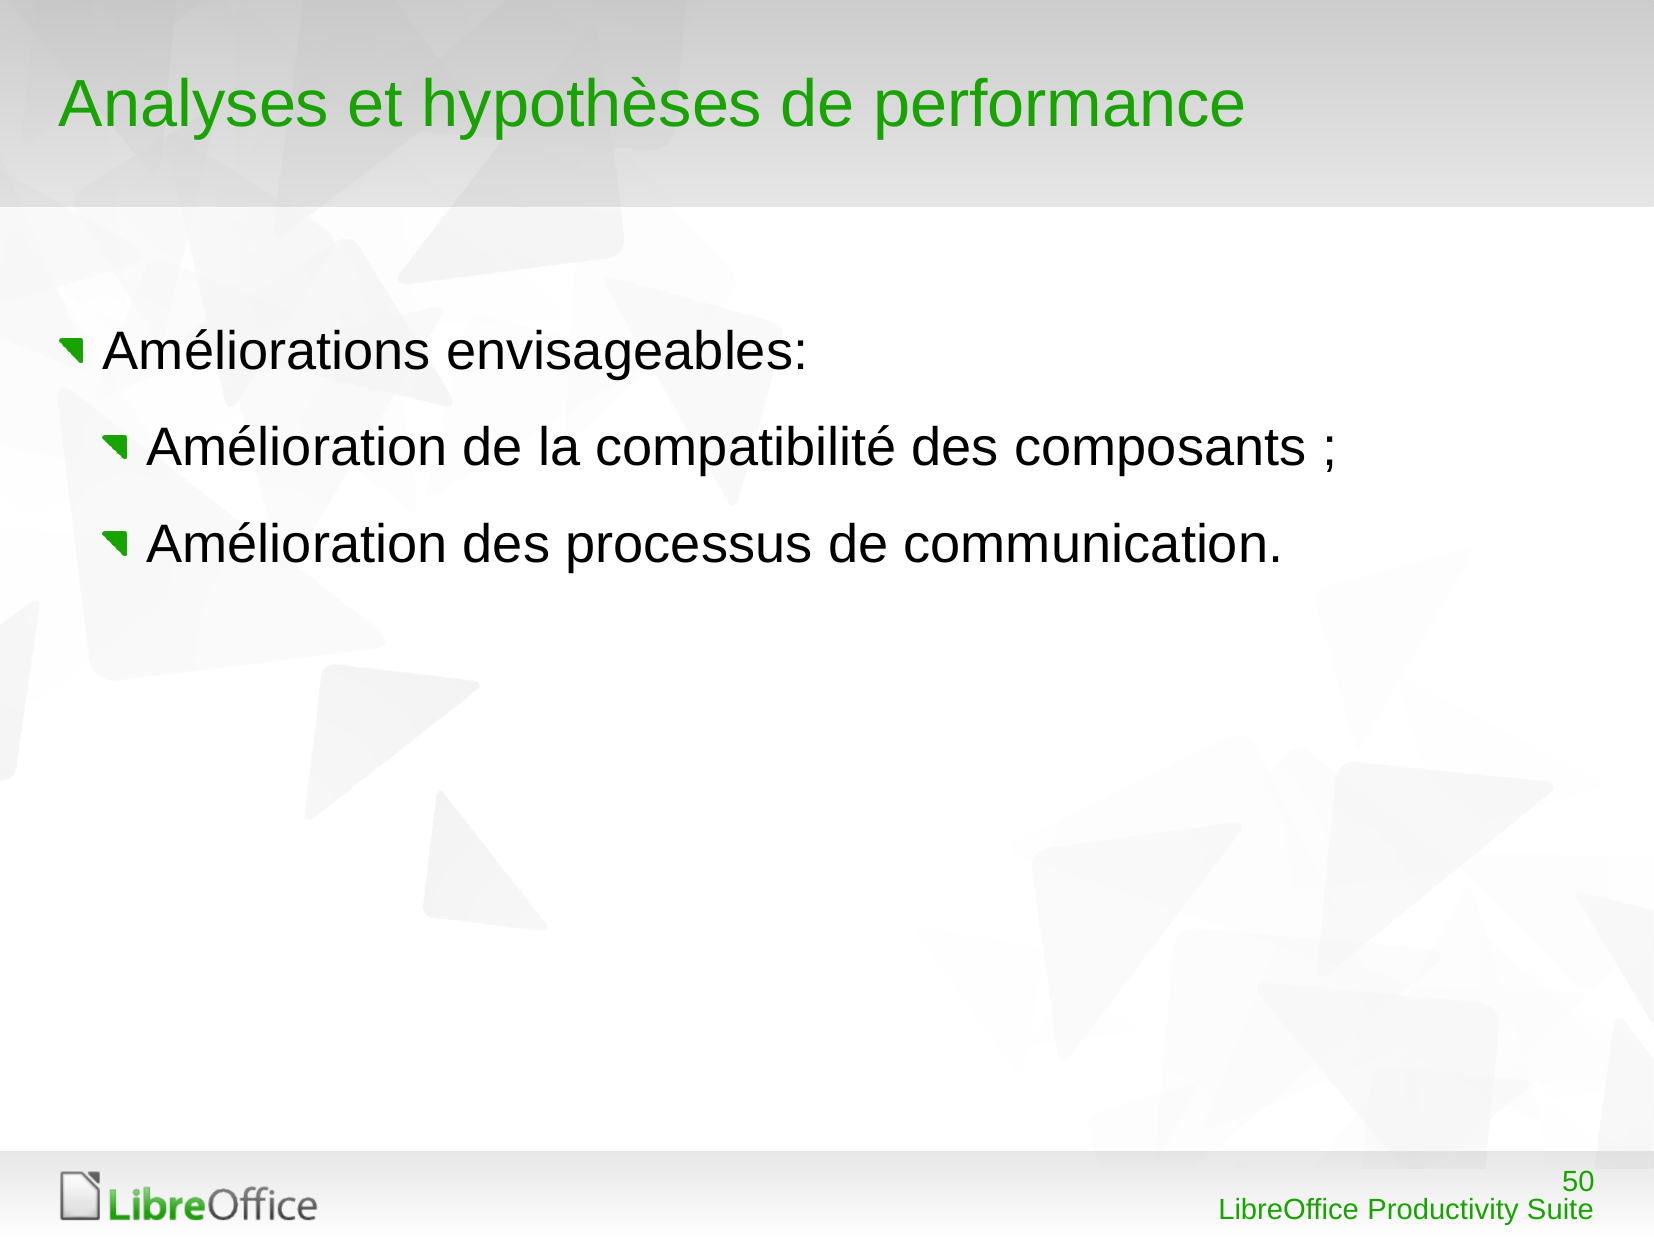

# Analyses et hypothèses de performance
Améliorations envisageables:
Amélioration de la compatibilité des composants ;
Amélioration des processus de communication.
50
LibreOffice Productivity Suite